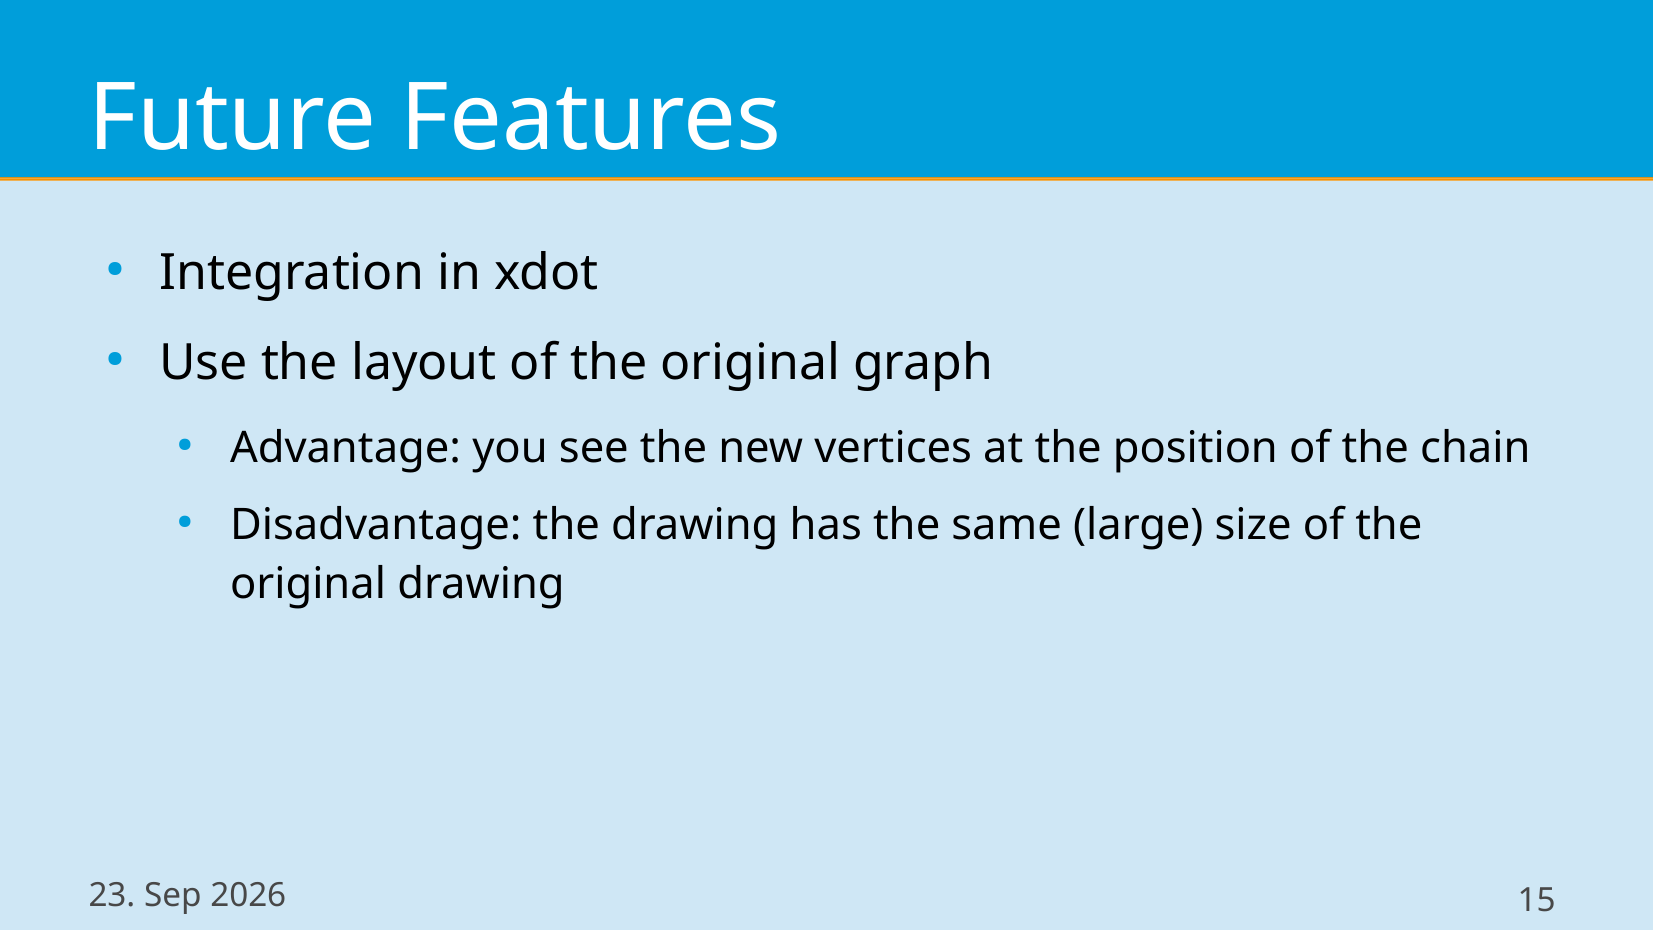

# Future Features
Integration in xdot
Use the layout of the original graph
Advantage: you see the new vertices at the position of the chain
Disadvantage: the drawing has the same (large) size of the original drawing
15